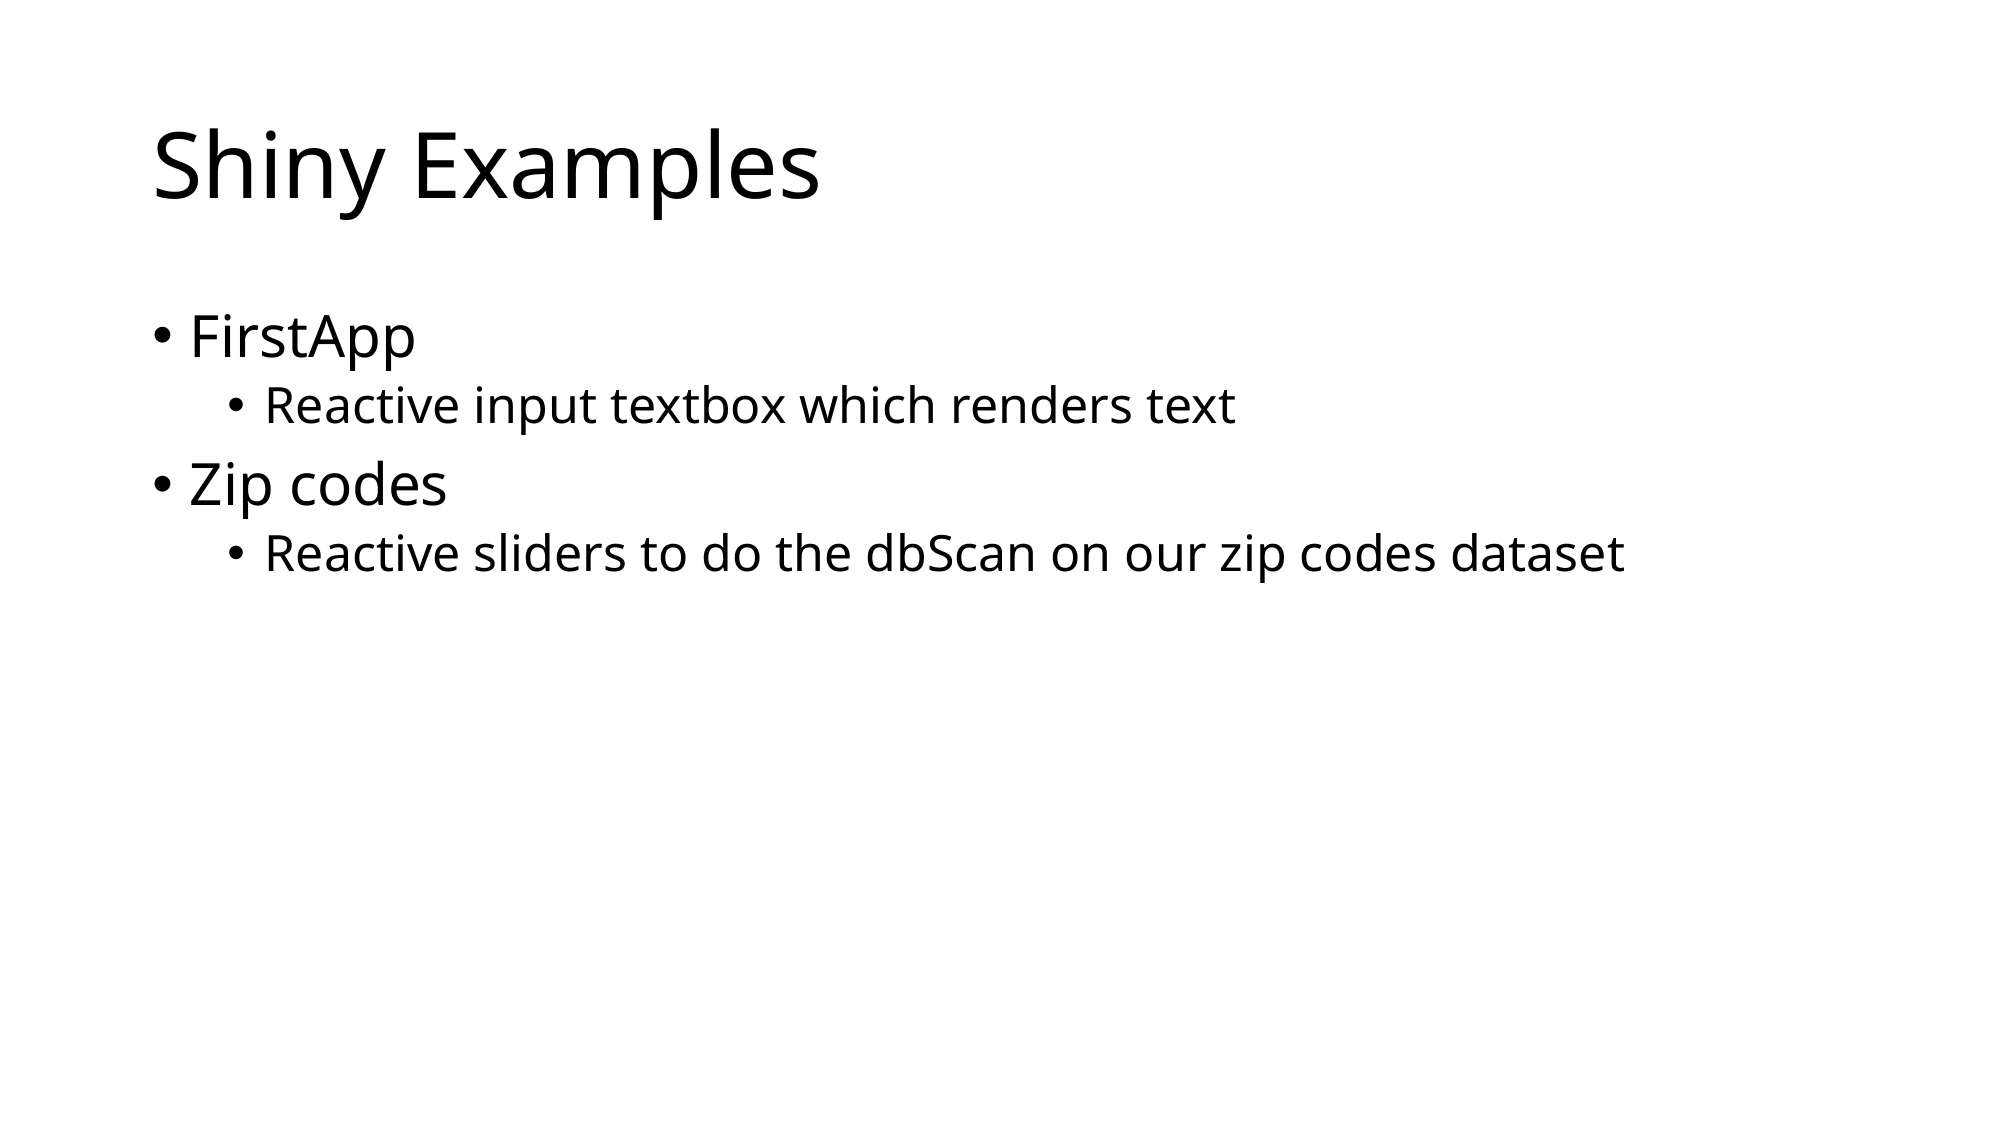

# Shiny Examples
FirstApp
Reactive input textbox which renders text
Zip codes
Reactive sliders to do the dbScan on our zip codes dataset